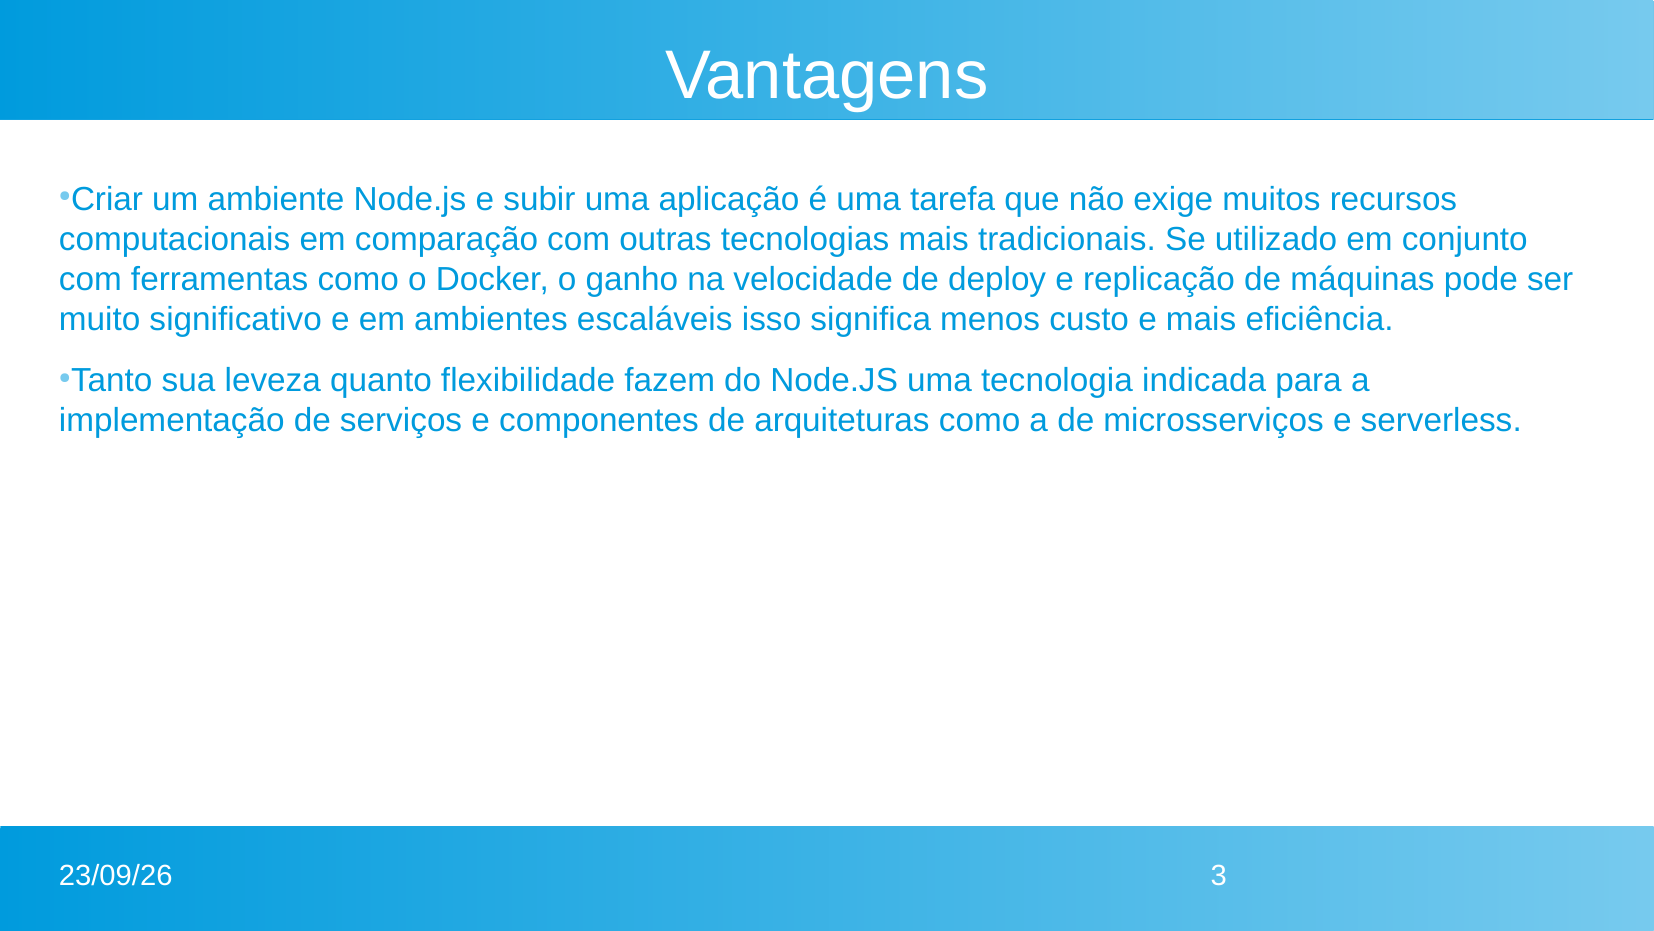

# Vantagens
Criar um ambiente Node.js e subir uma aplicação é uma tarefa que não exige muitos recursos computacionais em comparação com outras tecnologias mais tradicionais. Se utilizado em conjunto com ferramentas como o Docker, o ganho na velocidade de deploy e replicação de máquinas pode ser muito significativo e em ambientes escaláveis isso significa menos custo e mais eficiência.
Tanto sua leveza quanto flexibilidade fazem do Node.JS uma tecnologia indicada para a implementação de serviços e componentes de arquiteturas como a de microsserviços e serverless.